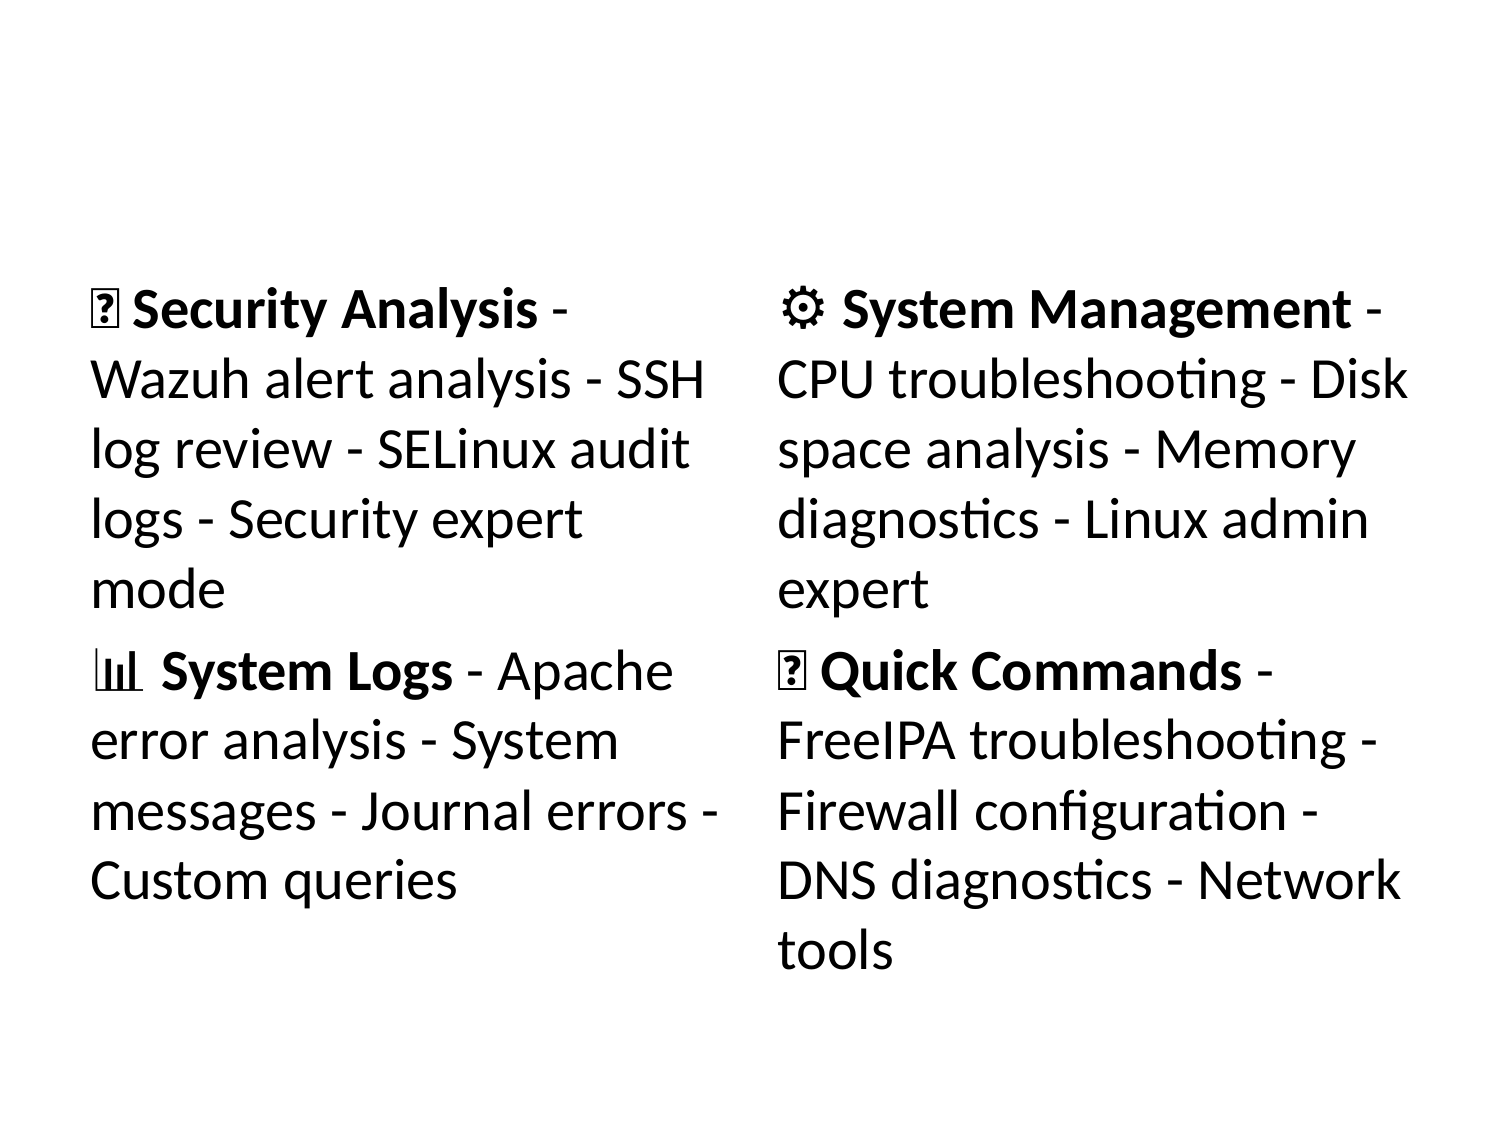

# 🔐 Security Analysis - Wazuh alert analysis - SSH log review - SELinux audit logs - Security expert mode
📊 System Logs - Apache error analysis - System messages - Journal errors - Custom queries
⚙️ System Management - CPU troubleshooting - Disk space analysis - Memory diagnostics - Linux admin expert
🚀 Quick Commands - FreeIPA troubleshooting - Firewall configuration - DNS diagnostics - Network tools